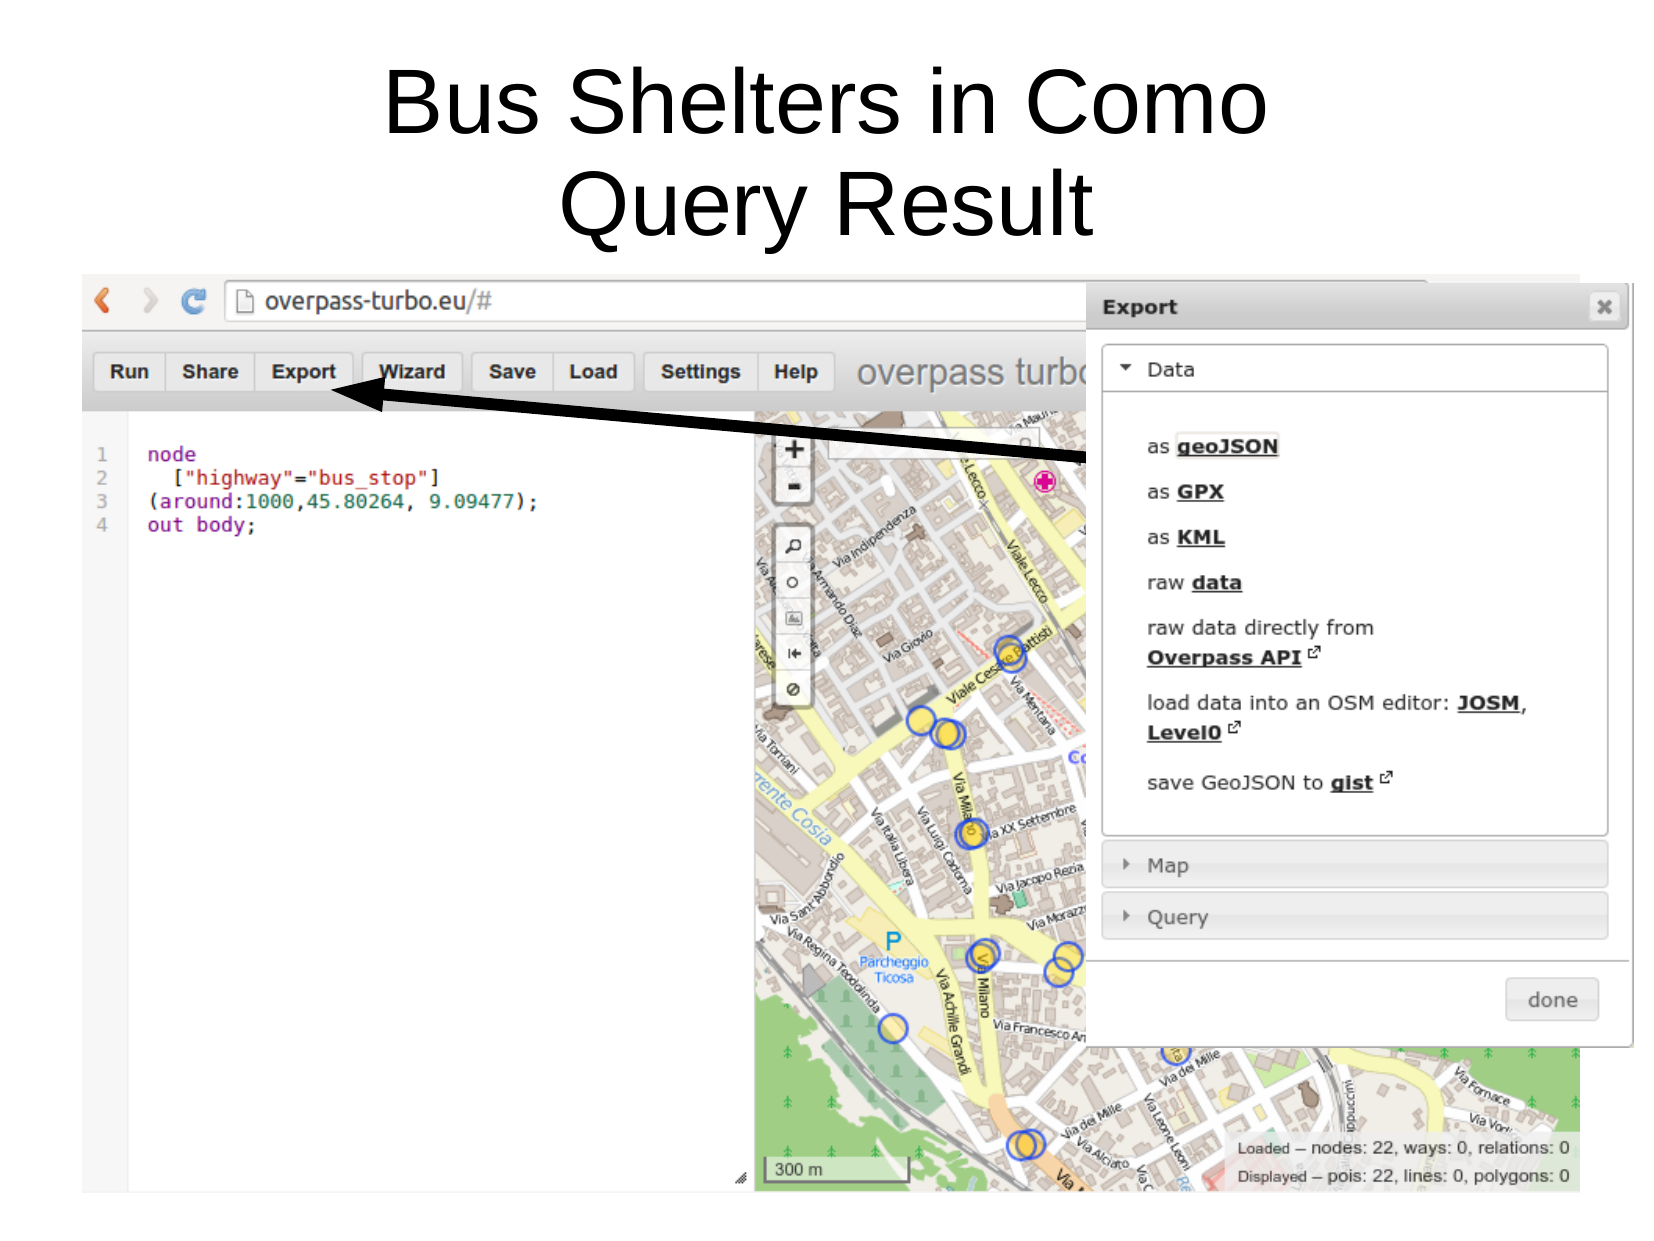

# Bus Shelters in Como Query Result